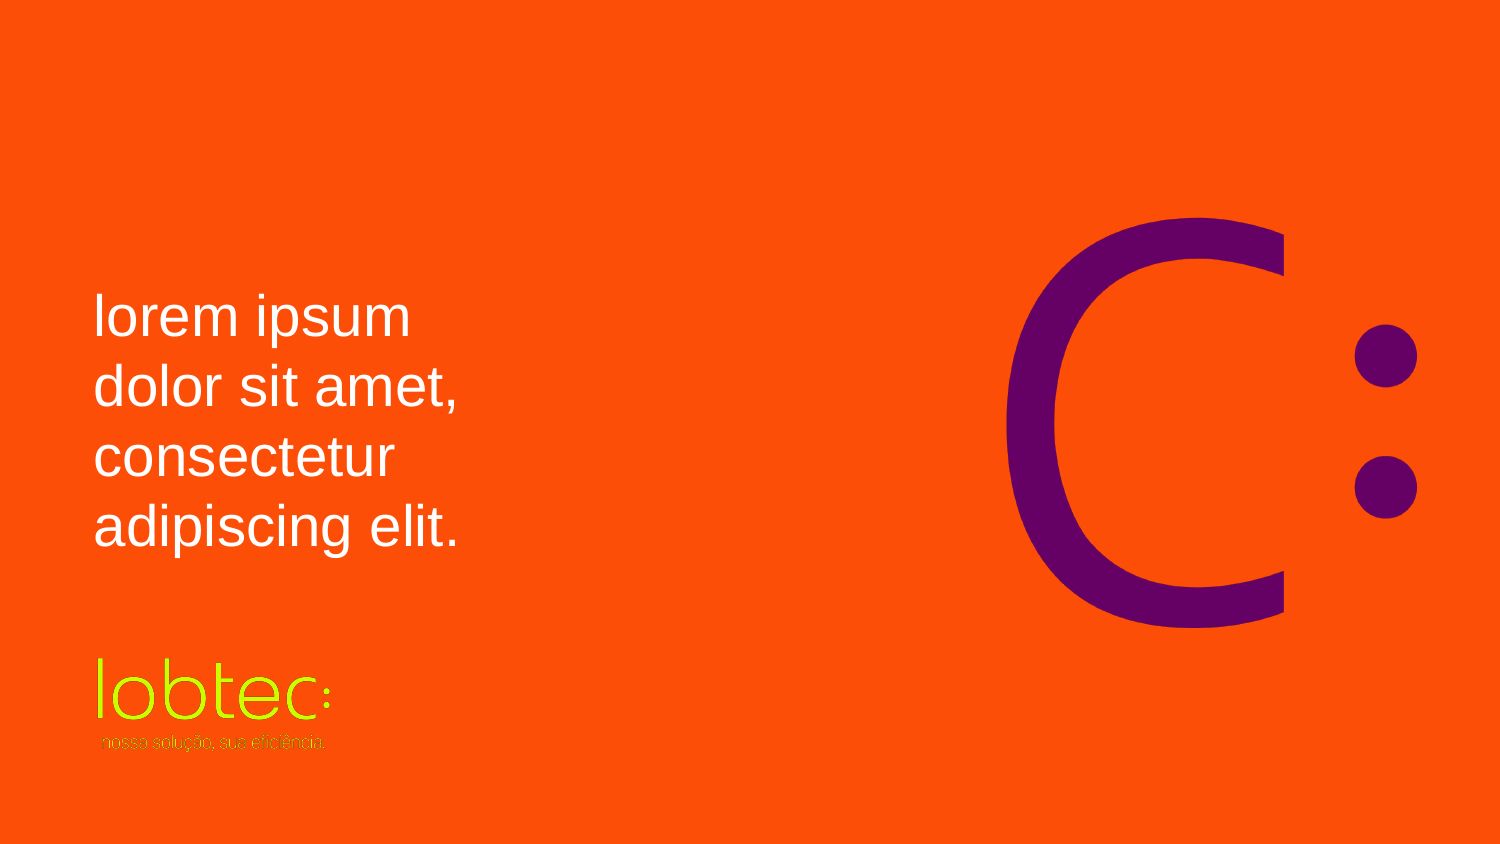

# lorem ipsum dolor sit amet, consectetur adipiscing elit.